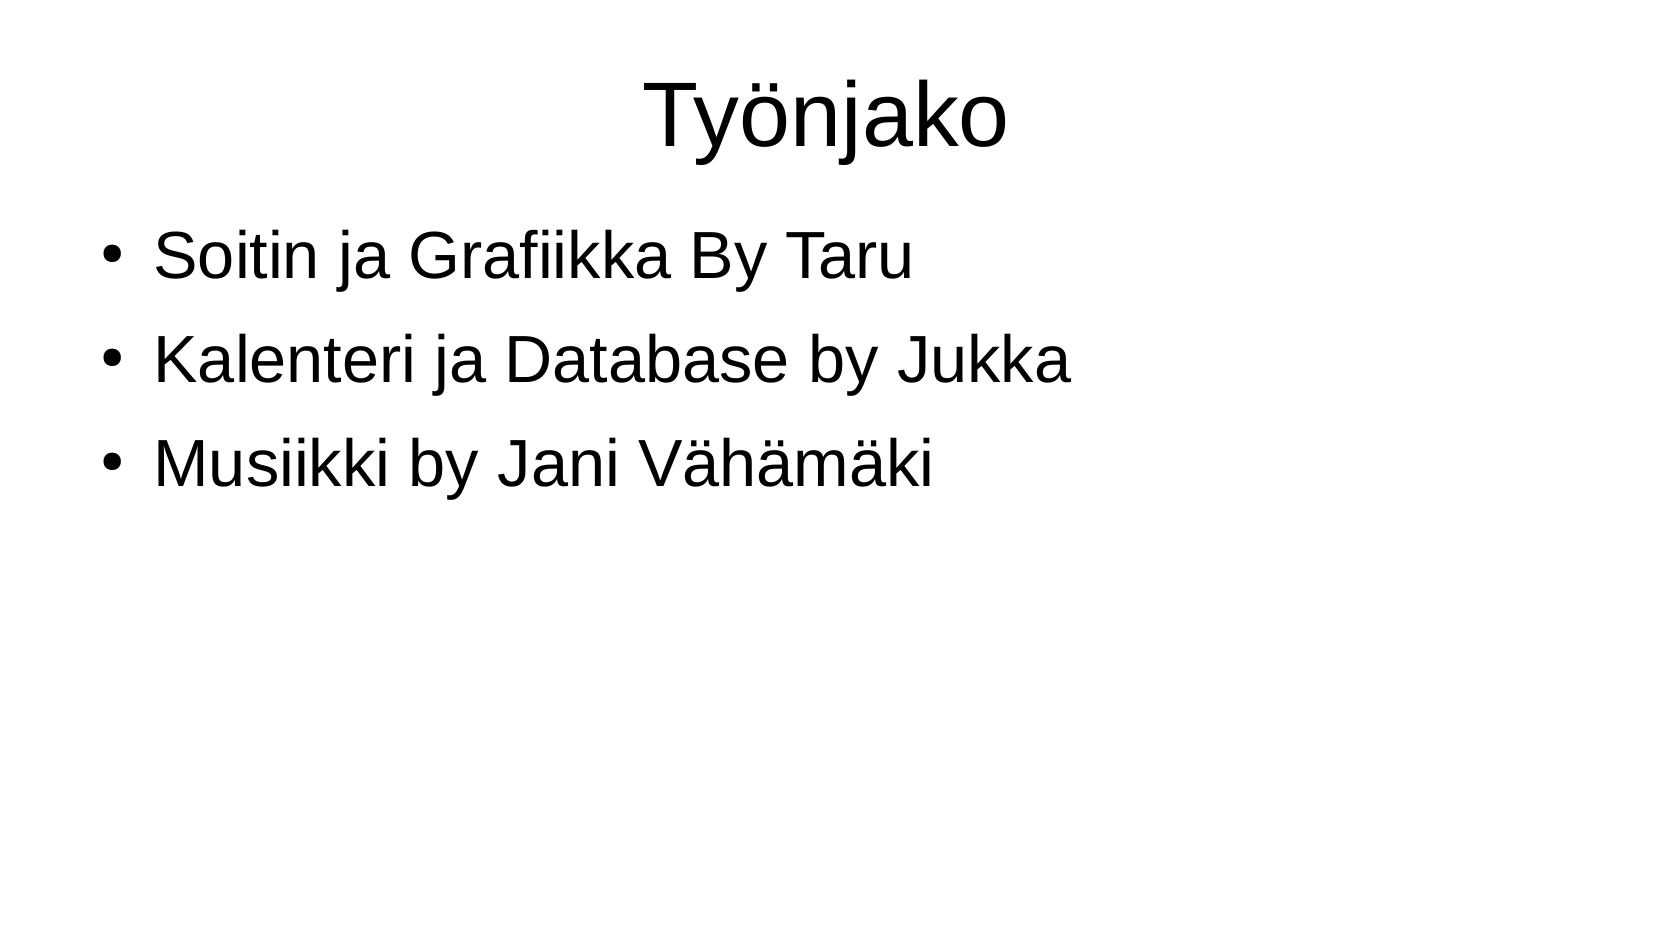

# Työnjako
Soitin ja Grafiikka By Taru
Kalenteri ja Database by Jukka
Musiikki by Jani Vähämäki